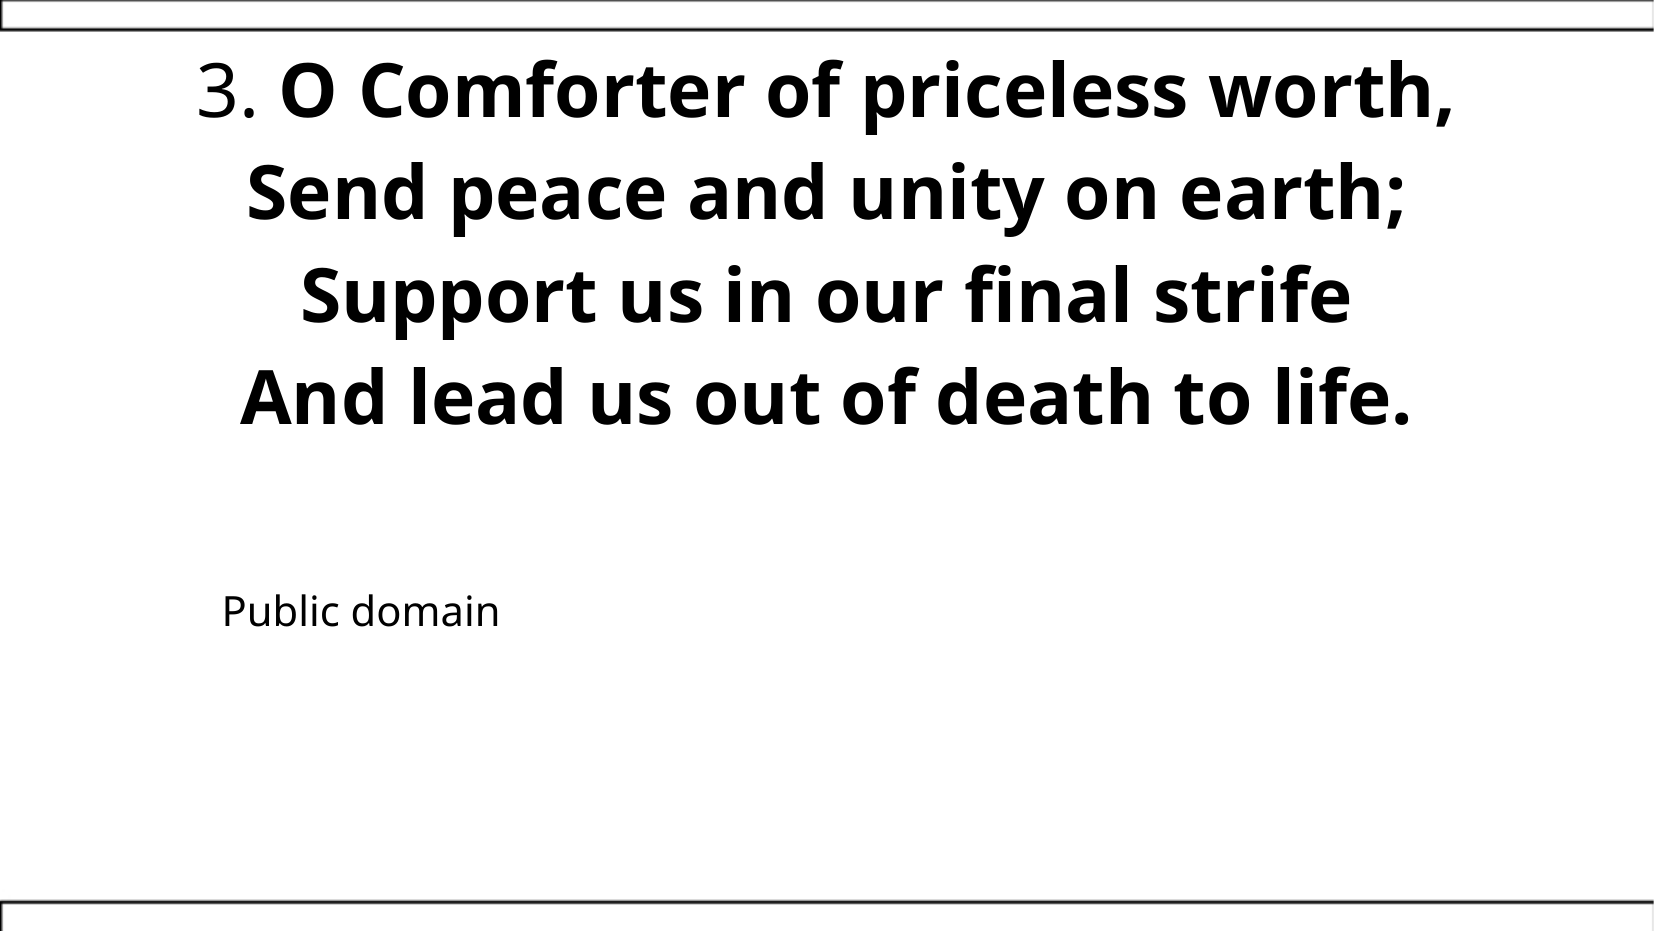

3. O Comforter of priceless worth,
Send peace and unity on earth;
Support us in our final strife
And lead us out of death to life.
 Public domain